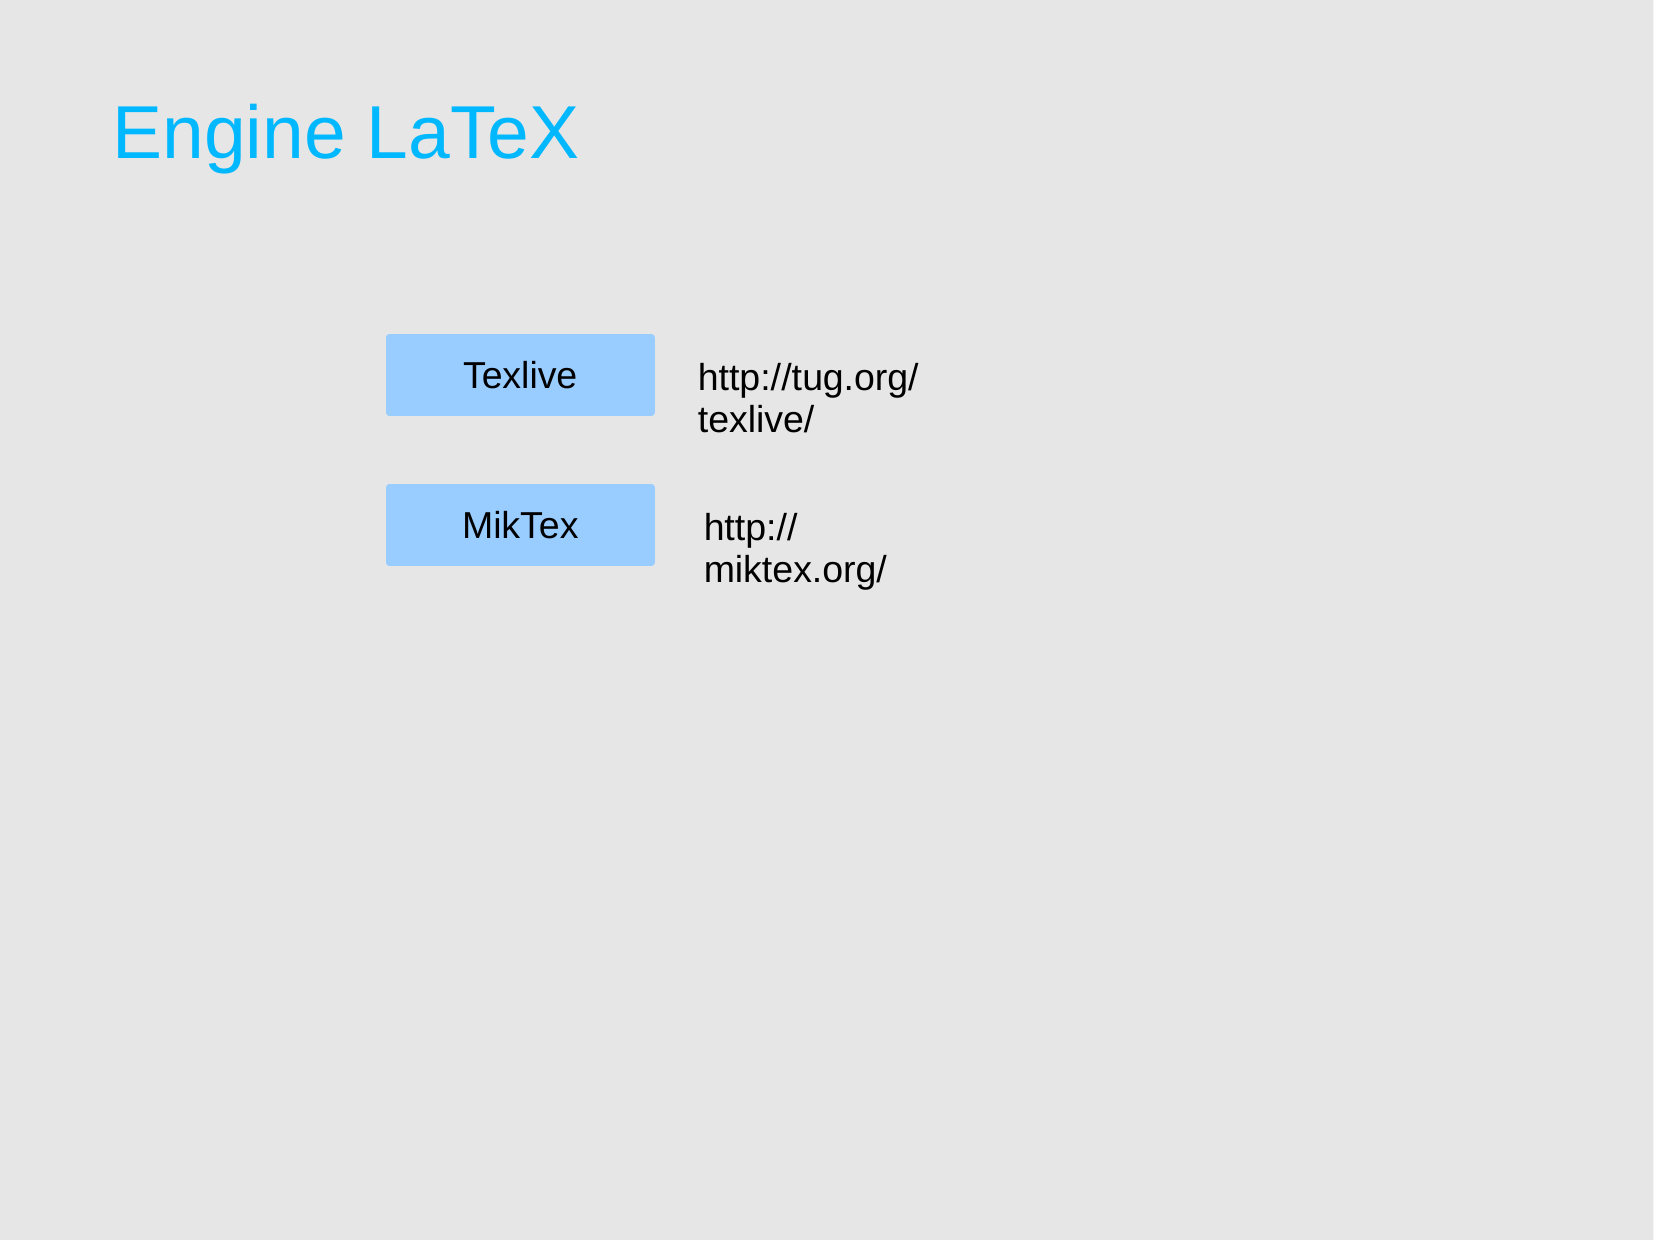

# Engine LaTeX
Texlive
http://tug.org/texlive/
MikTex
http://miktex.org/